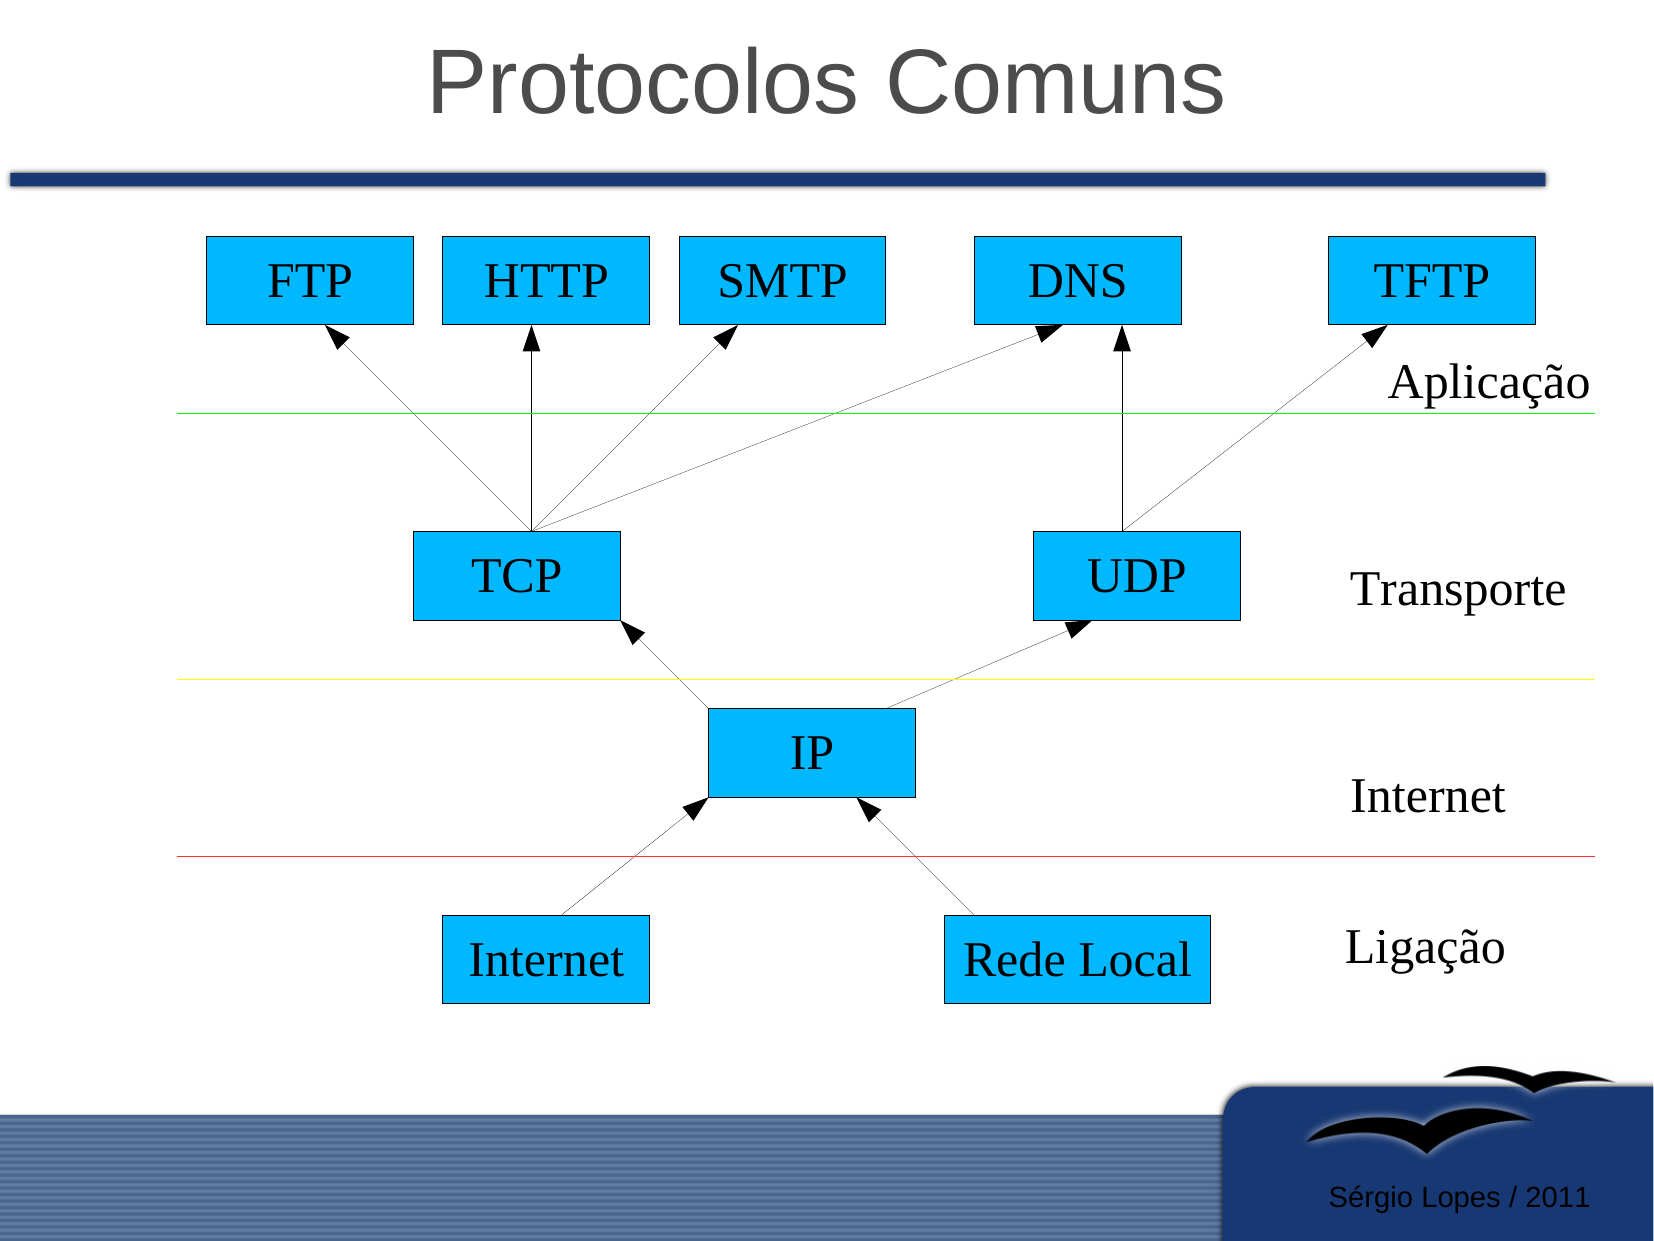

# Protocolos Comuns
FTP
HTTP
SMTP
DNS
TFTP
Aplicação
TCP
UDP
Transporte
IP
Internet
Internet
Rede Local
Ligação
Sérgio Lopes / 2011